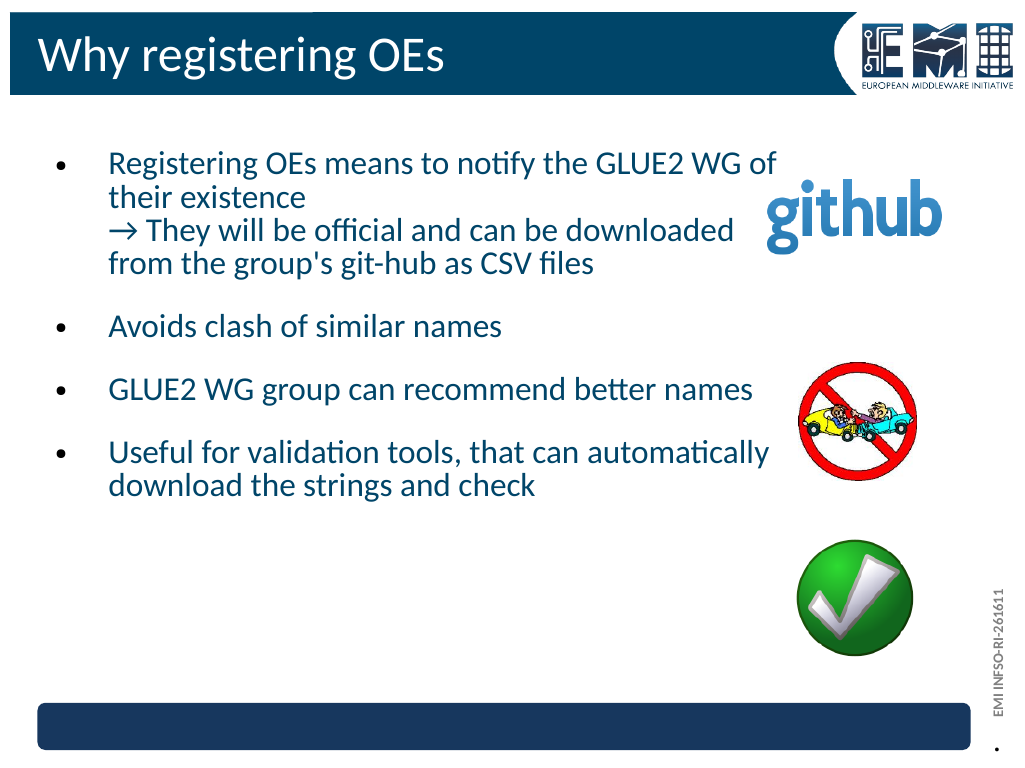

# Why registering OEs
Registering OEs means to notify the GLUE2 WG of their existence
→ They will be official and can be downloaded from the group's git-hub as CSV files
Avoids clash of similar names
GLUE2 WG group can recommend better names
Useful for validation tools, that can automatically download the strings and check